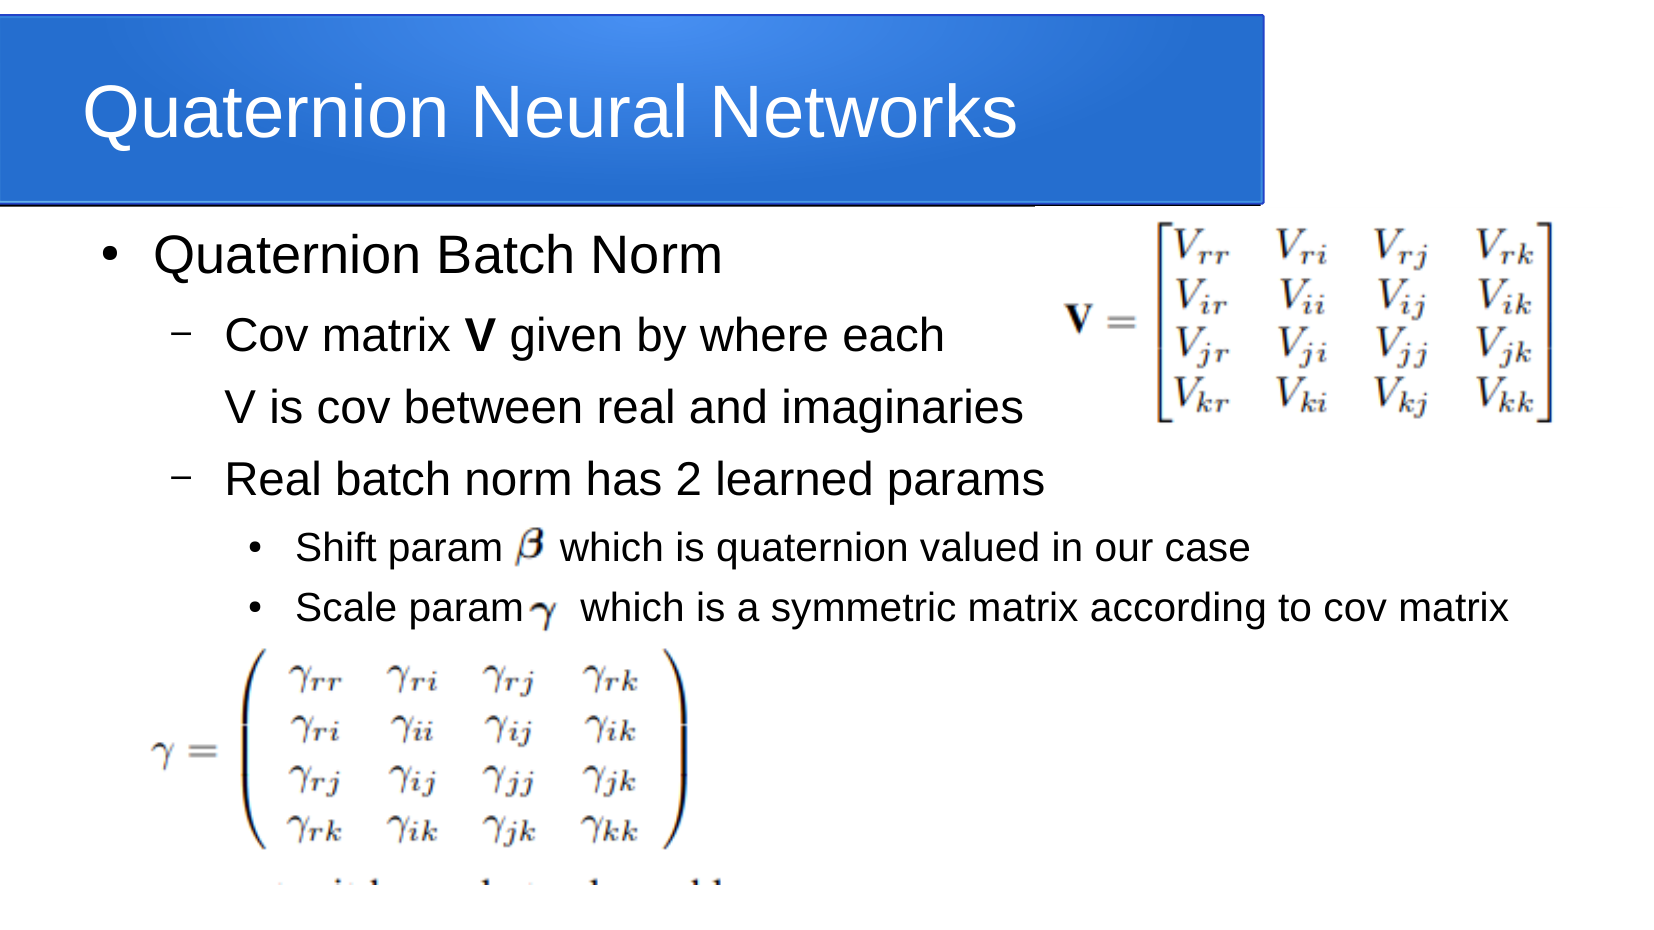

# Quaternion Neural Networks
Quaternion Batch Norm
Cov matrix V given by where each
V is cov between real and imaginaries
Real batch norm has 2 learned params
Shift param which is quaternion valued in our case
Scale param which is a symmetric matrix according to cov matrix